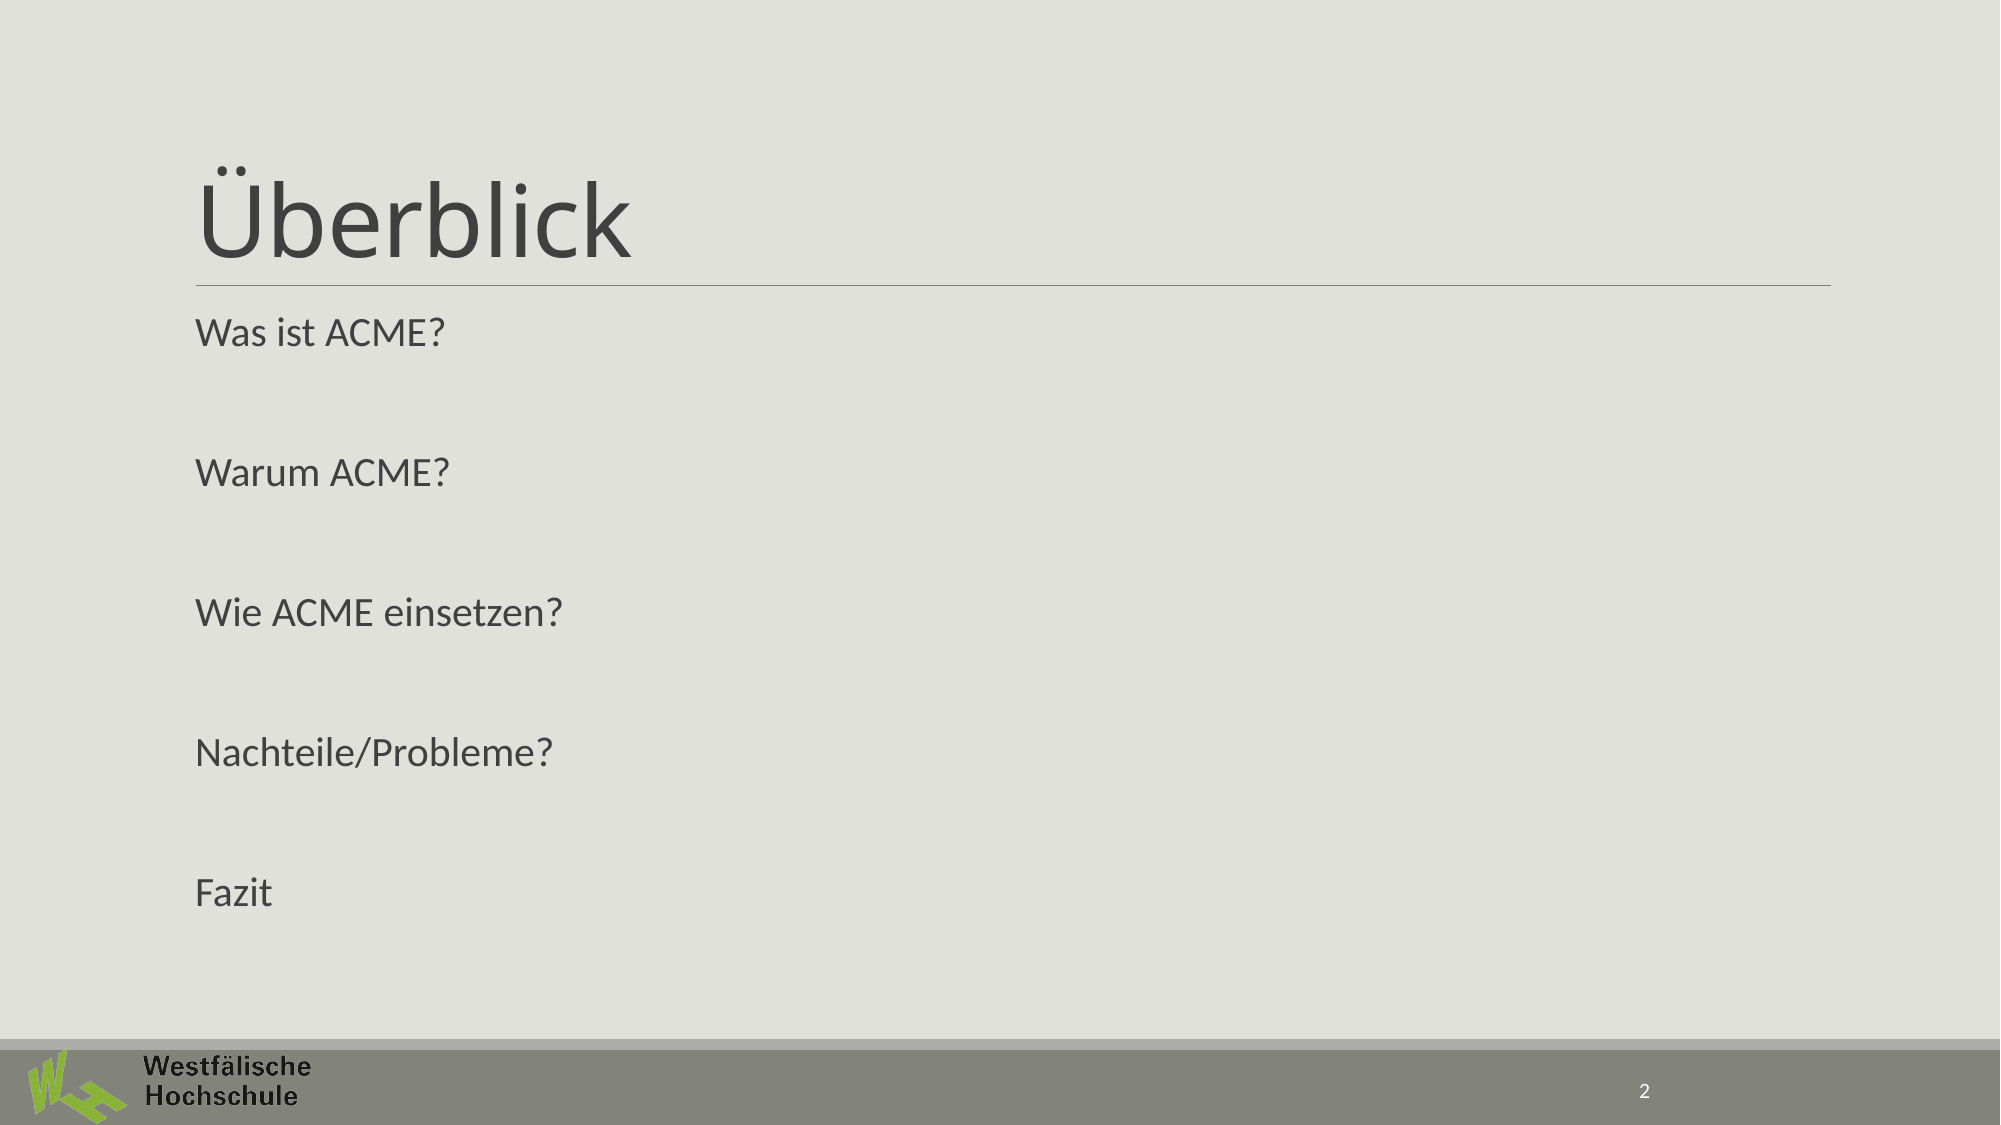

# Überblick
Was ist ACME?
Warum ACME?
Wie ACME einsetzen?
Nachteile/Probleme?
Fazit